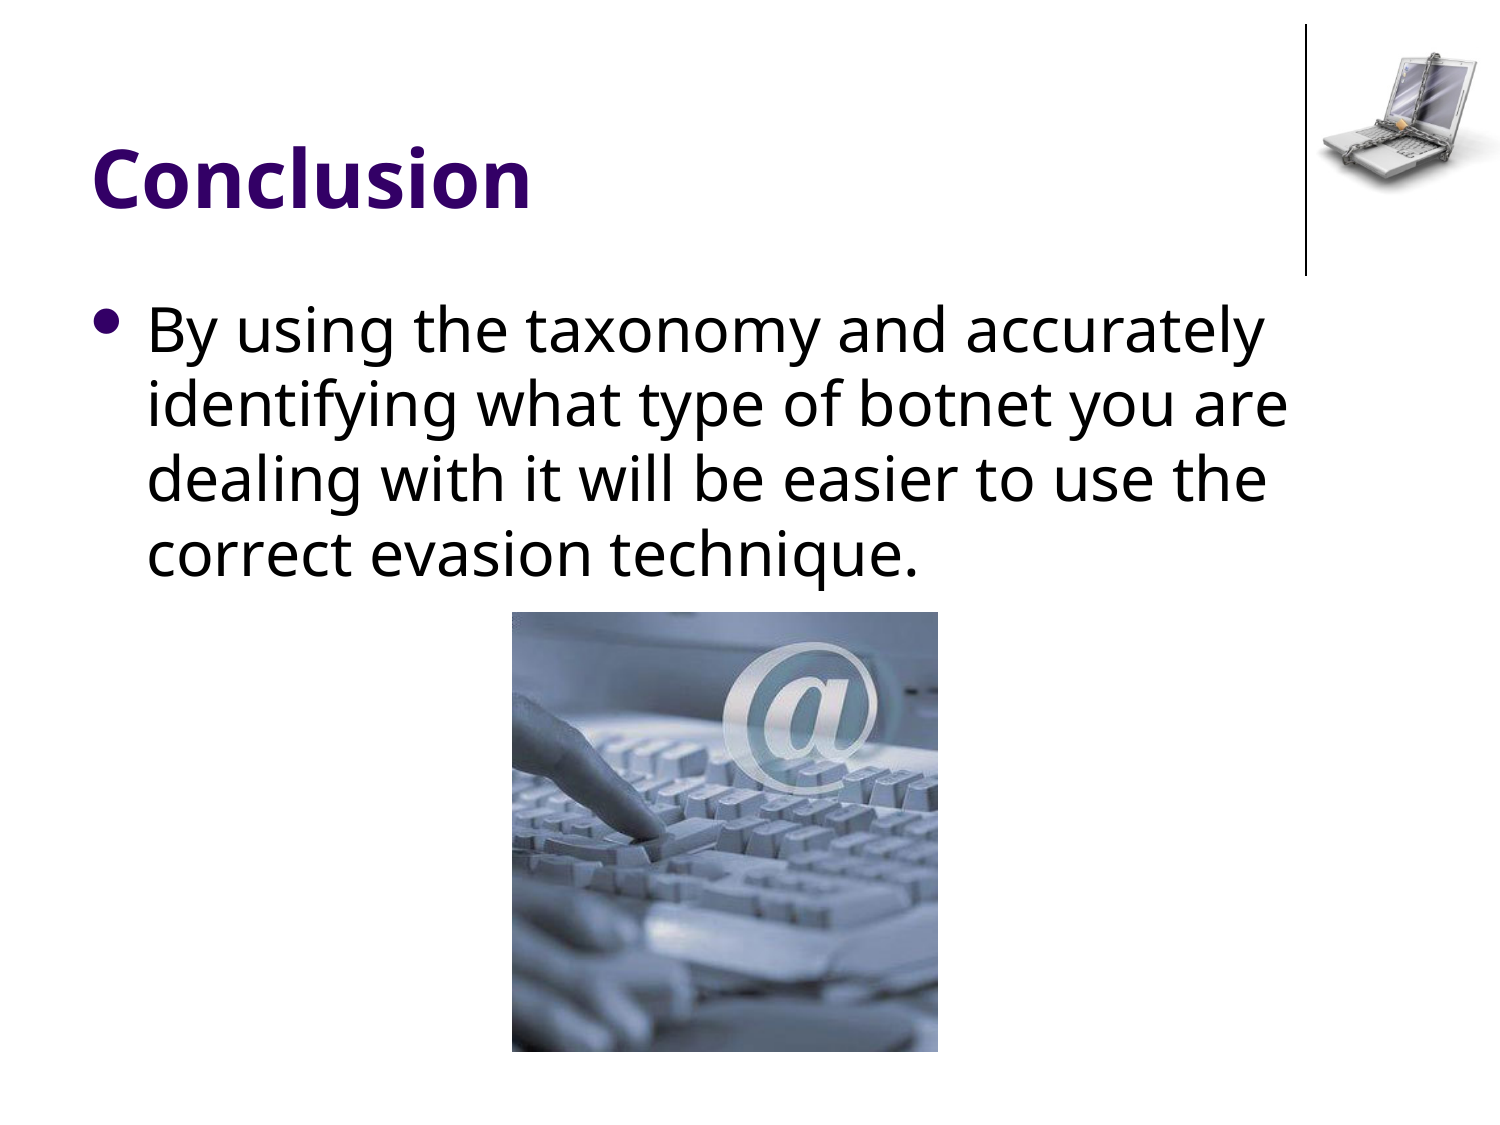

# Conclusion
By using the taxonomy and accurately identifying what type of botnet you are dealing with it will be easier to use the correct evasion technique.